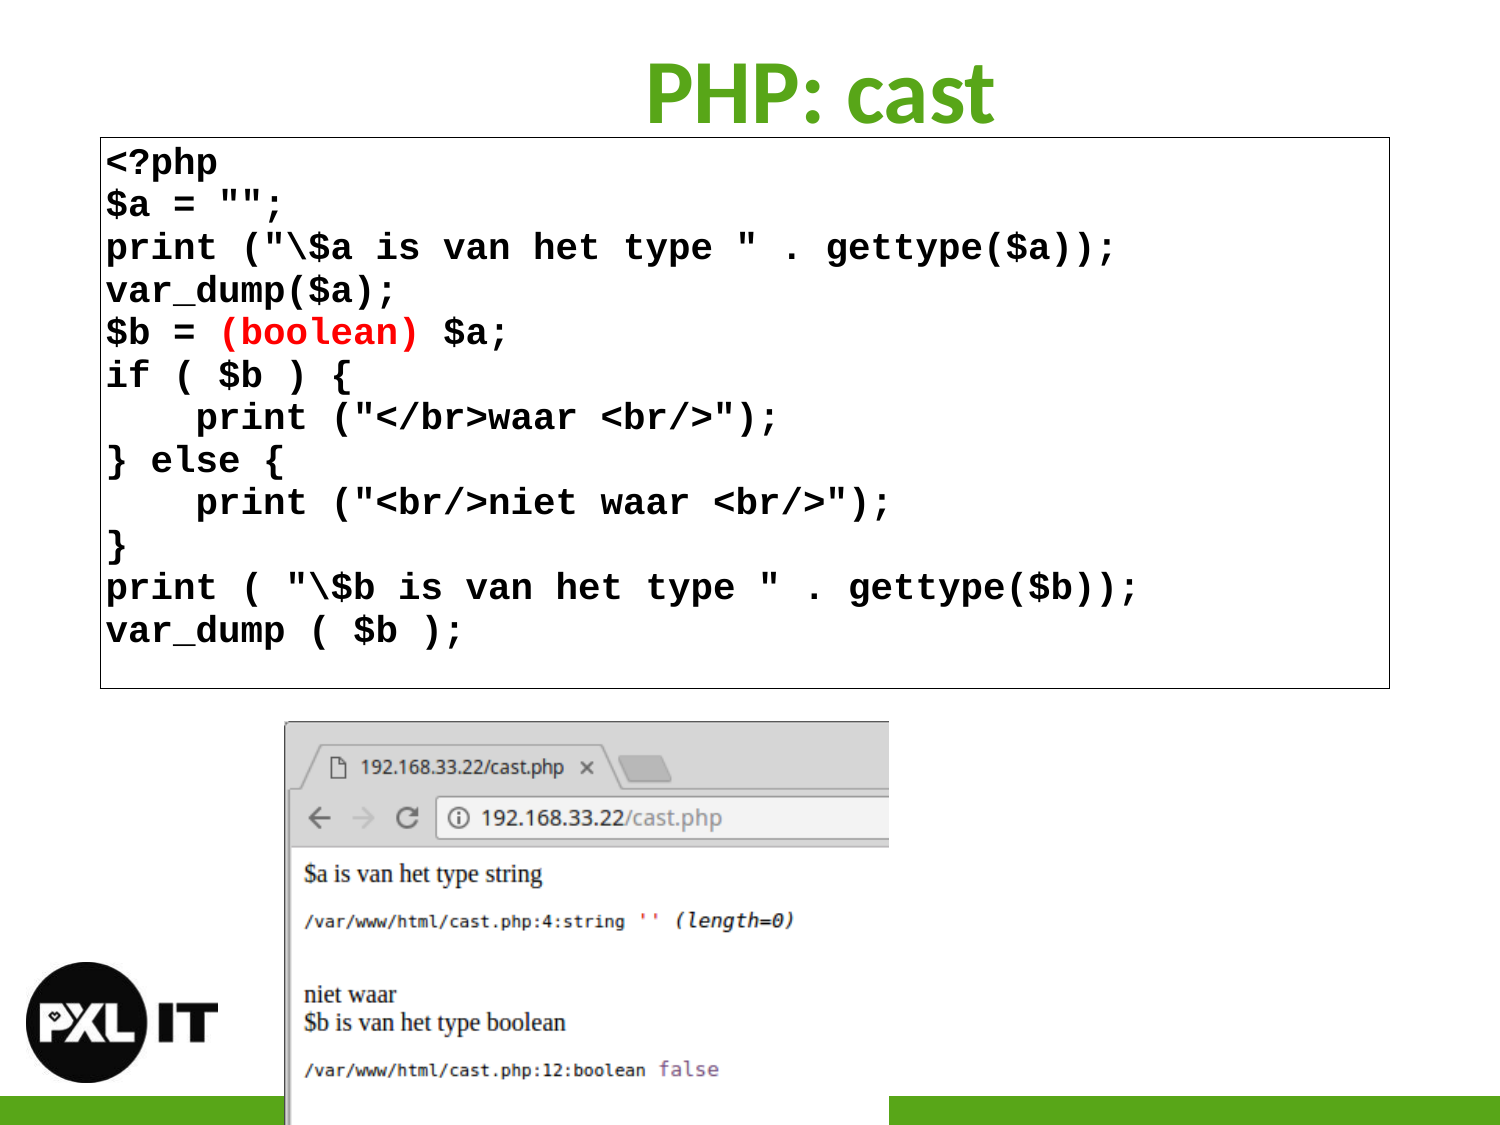

PHP: cast
| <?php $a = ""; print ("\$a is van het type " . gettype($a)); var\_dump($a); $b = (boolean) $a; if ( $b ) { print ("</br>waar <br/>"); } else { print ("<br/>niet waar <br/>"); } print ( "\$b is van het type " . gettype($b)); var\_dump ( $b ); |
| --- |